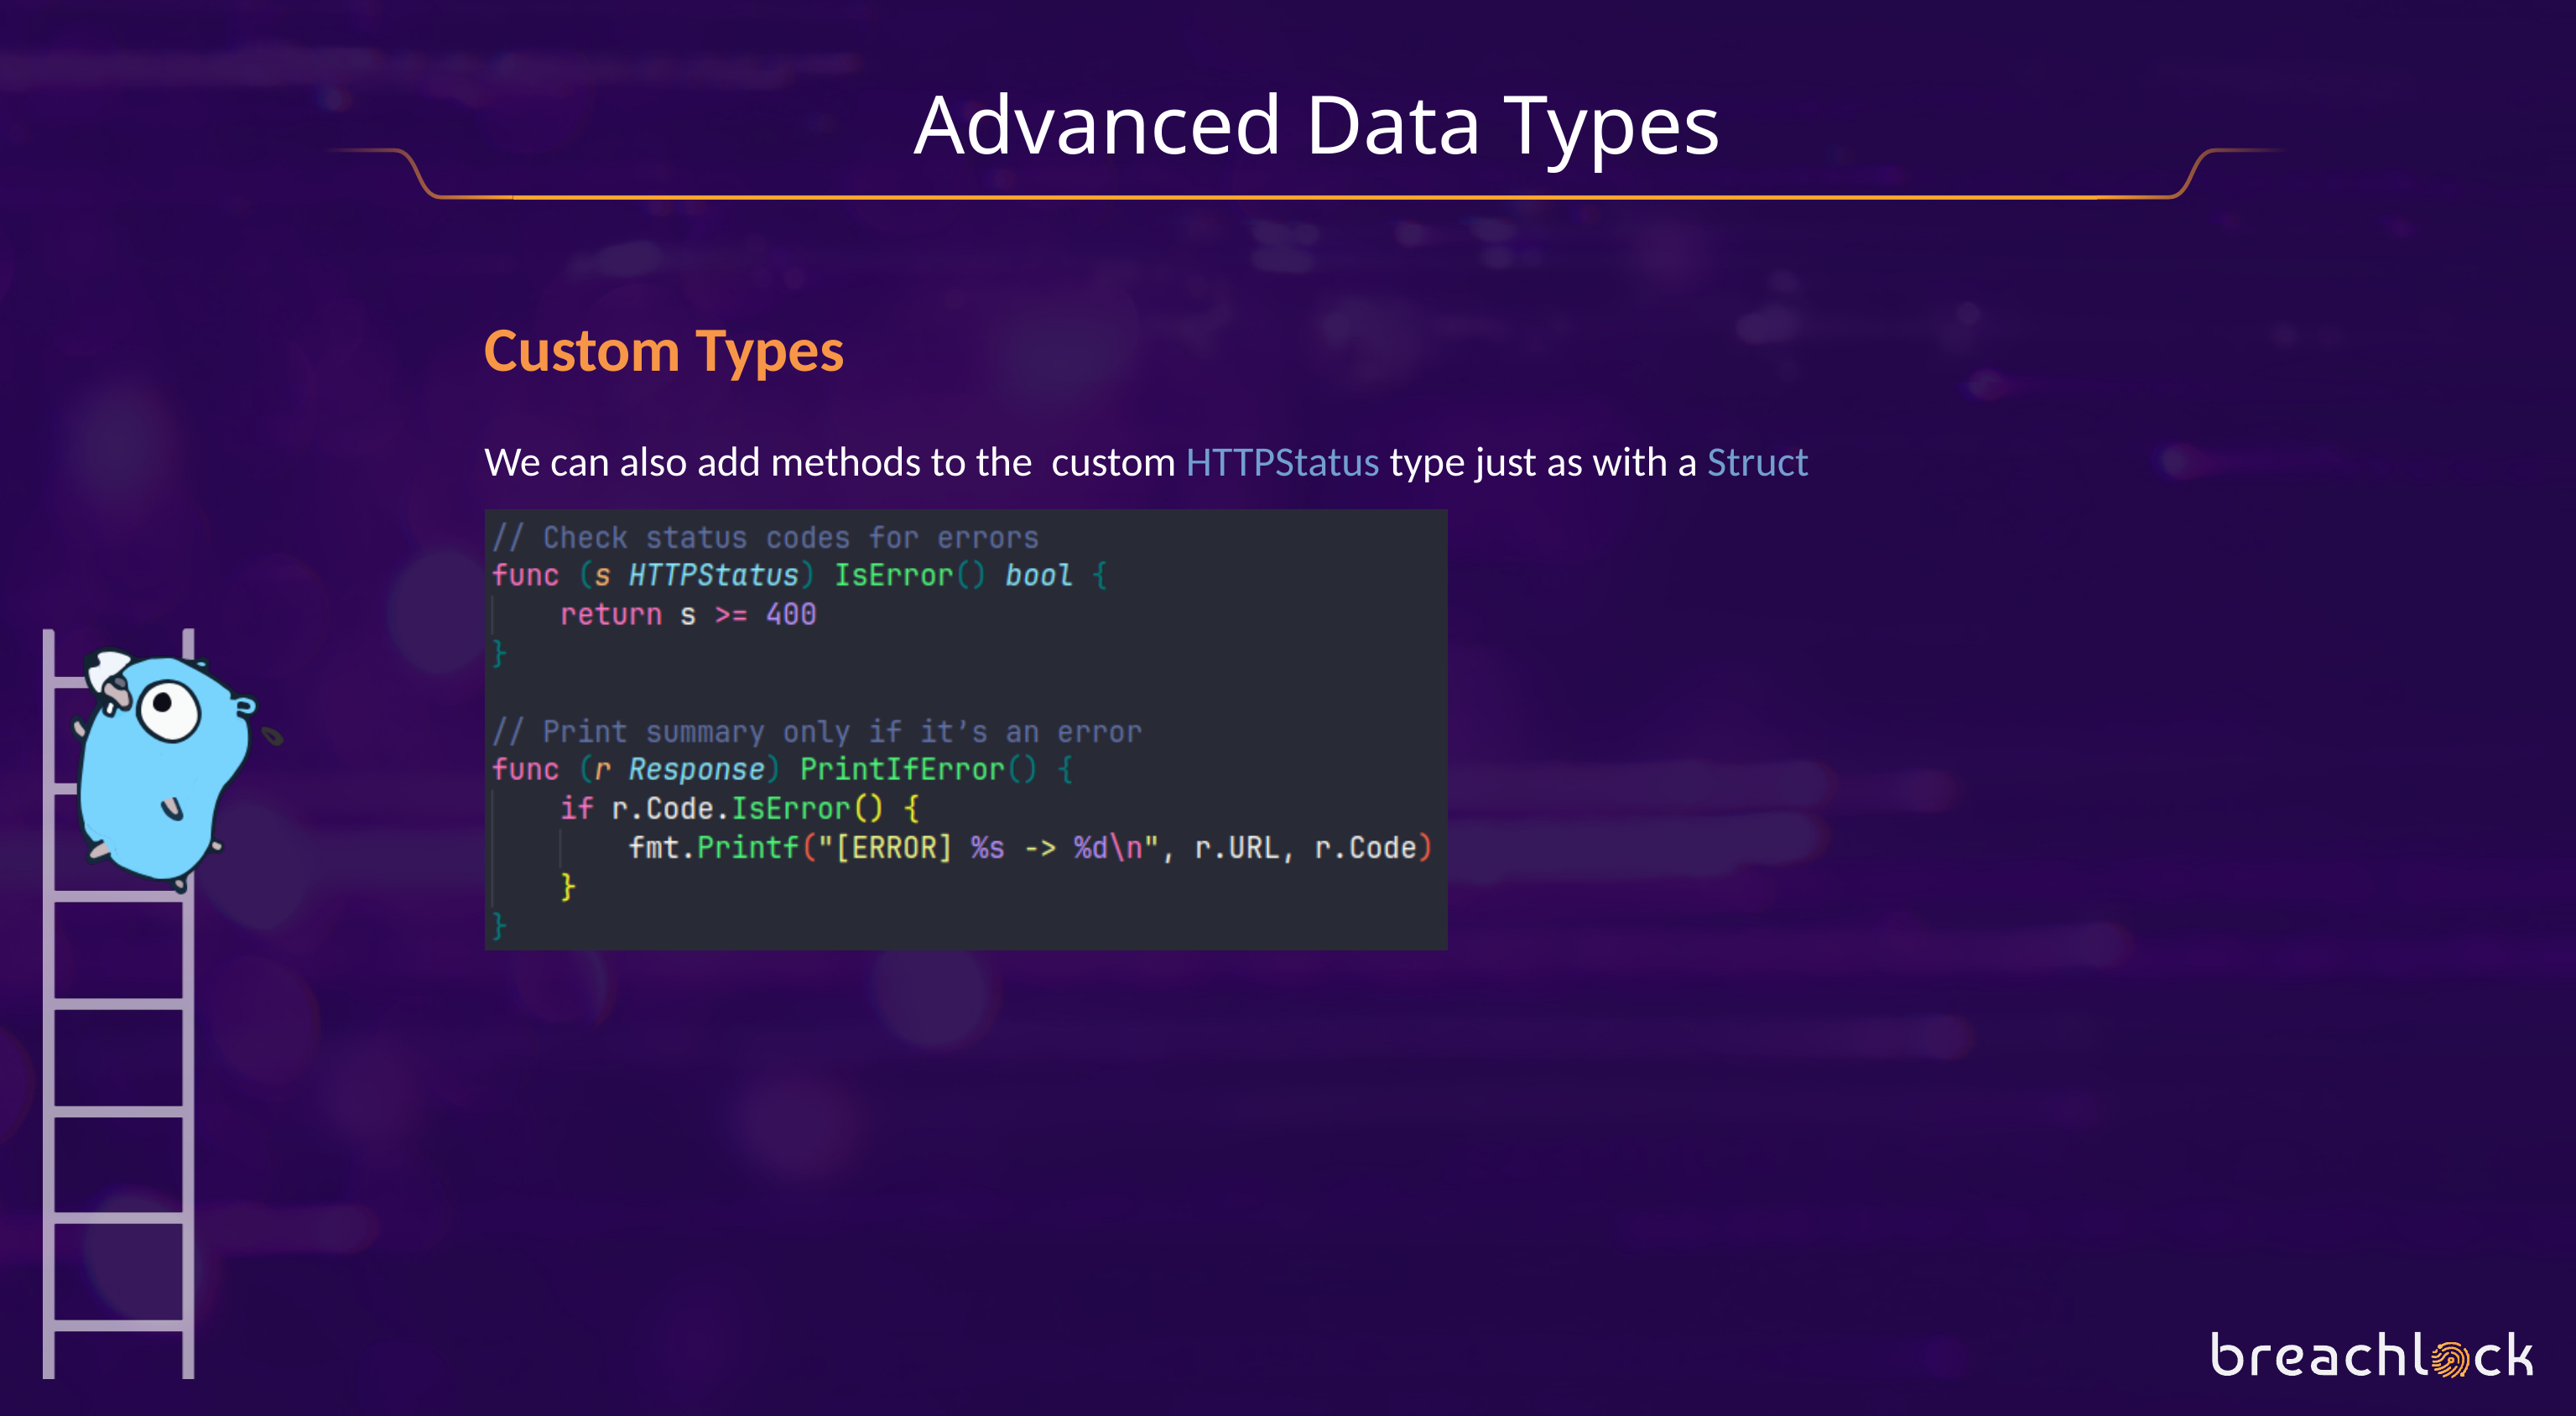

Advanced Data Types
Custom Types
We can also add methods to the custom HTTPStatus type just as with a Struct